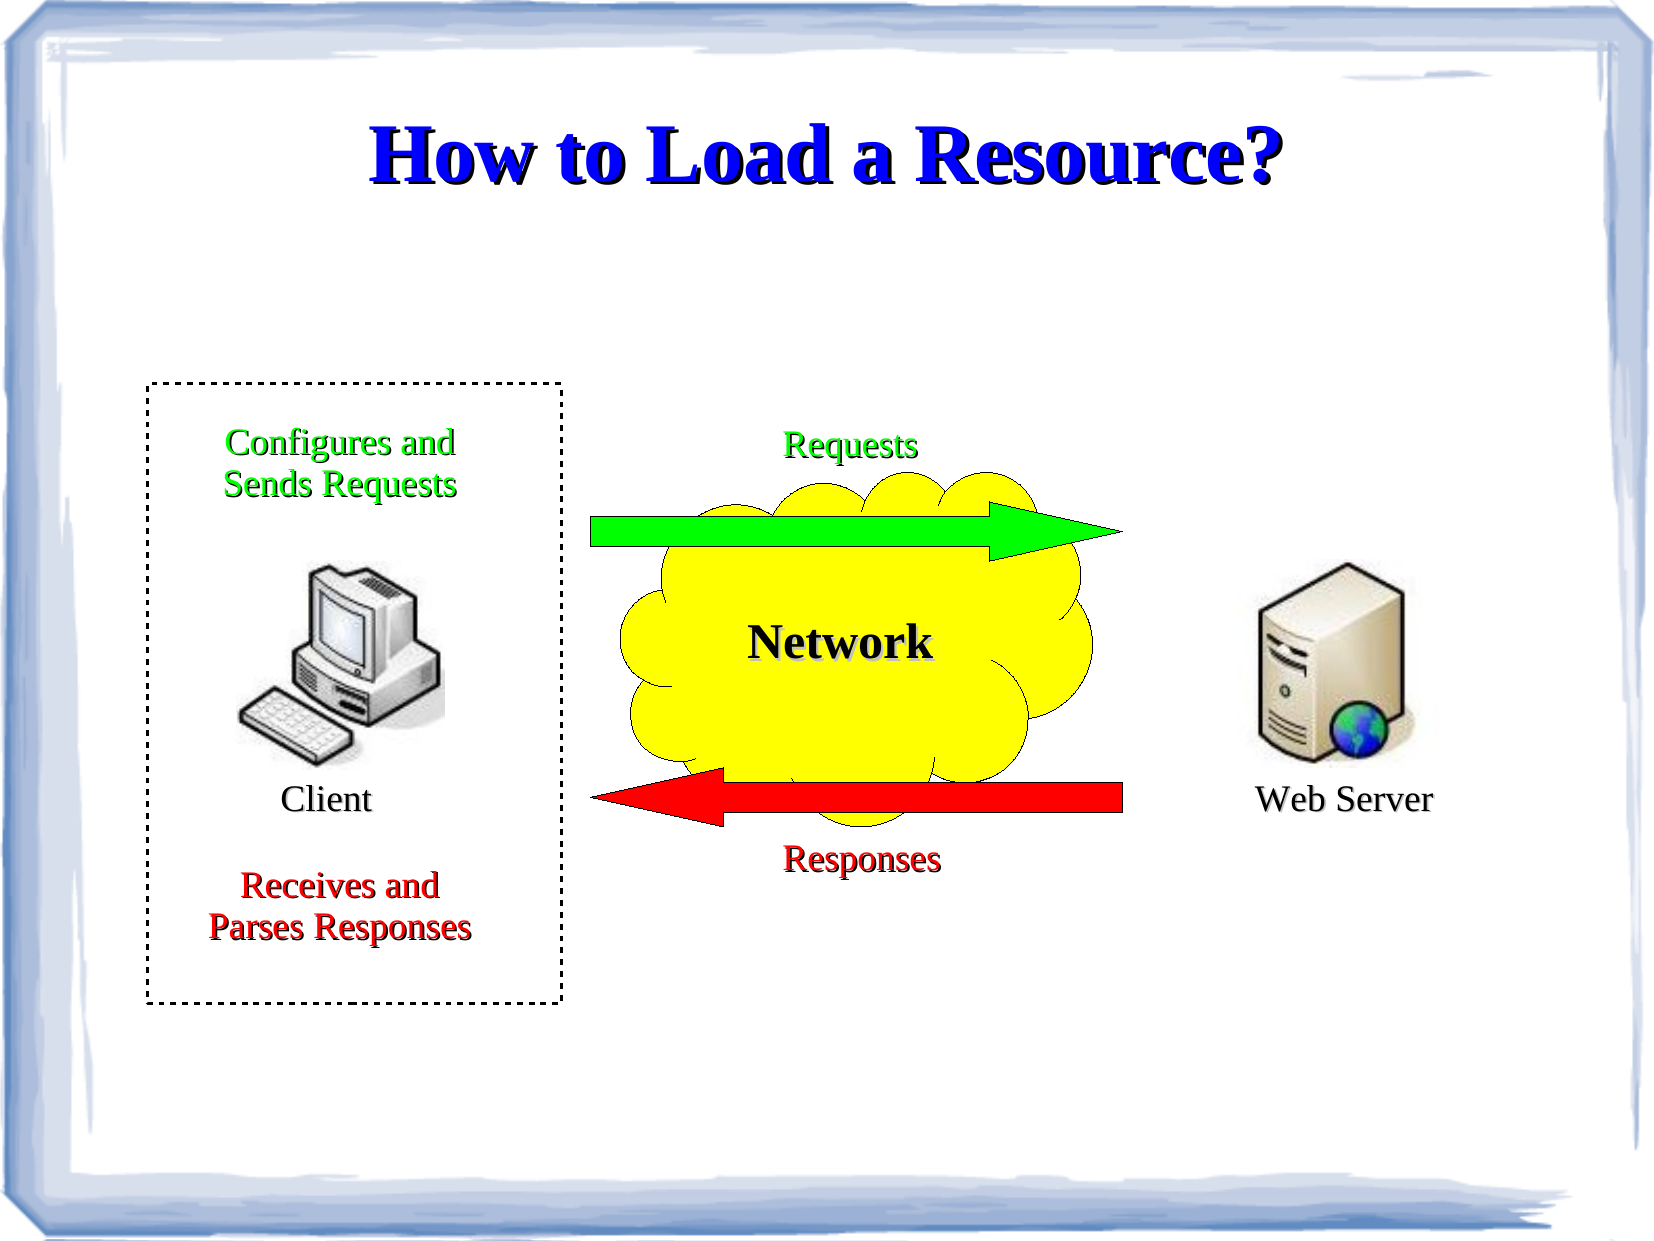

# How to Load a Resource?
Configures and Sends Requests
Requests
Network
Client
Web Server
Responses
Receives and Parses Responses